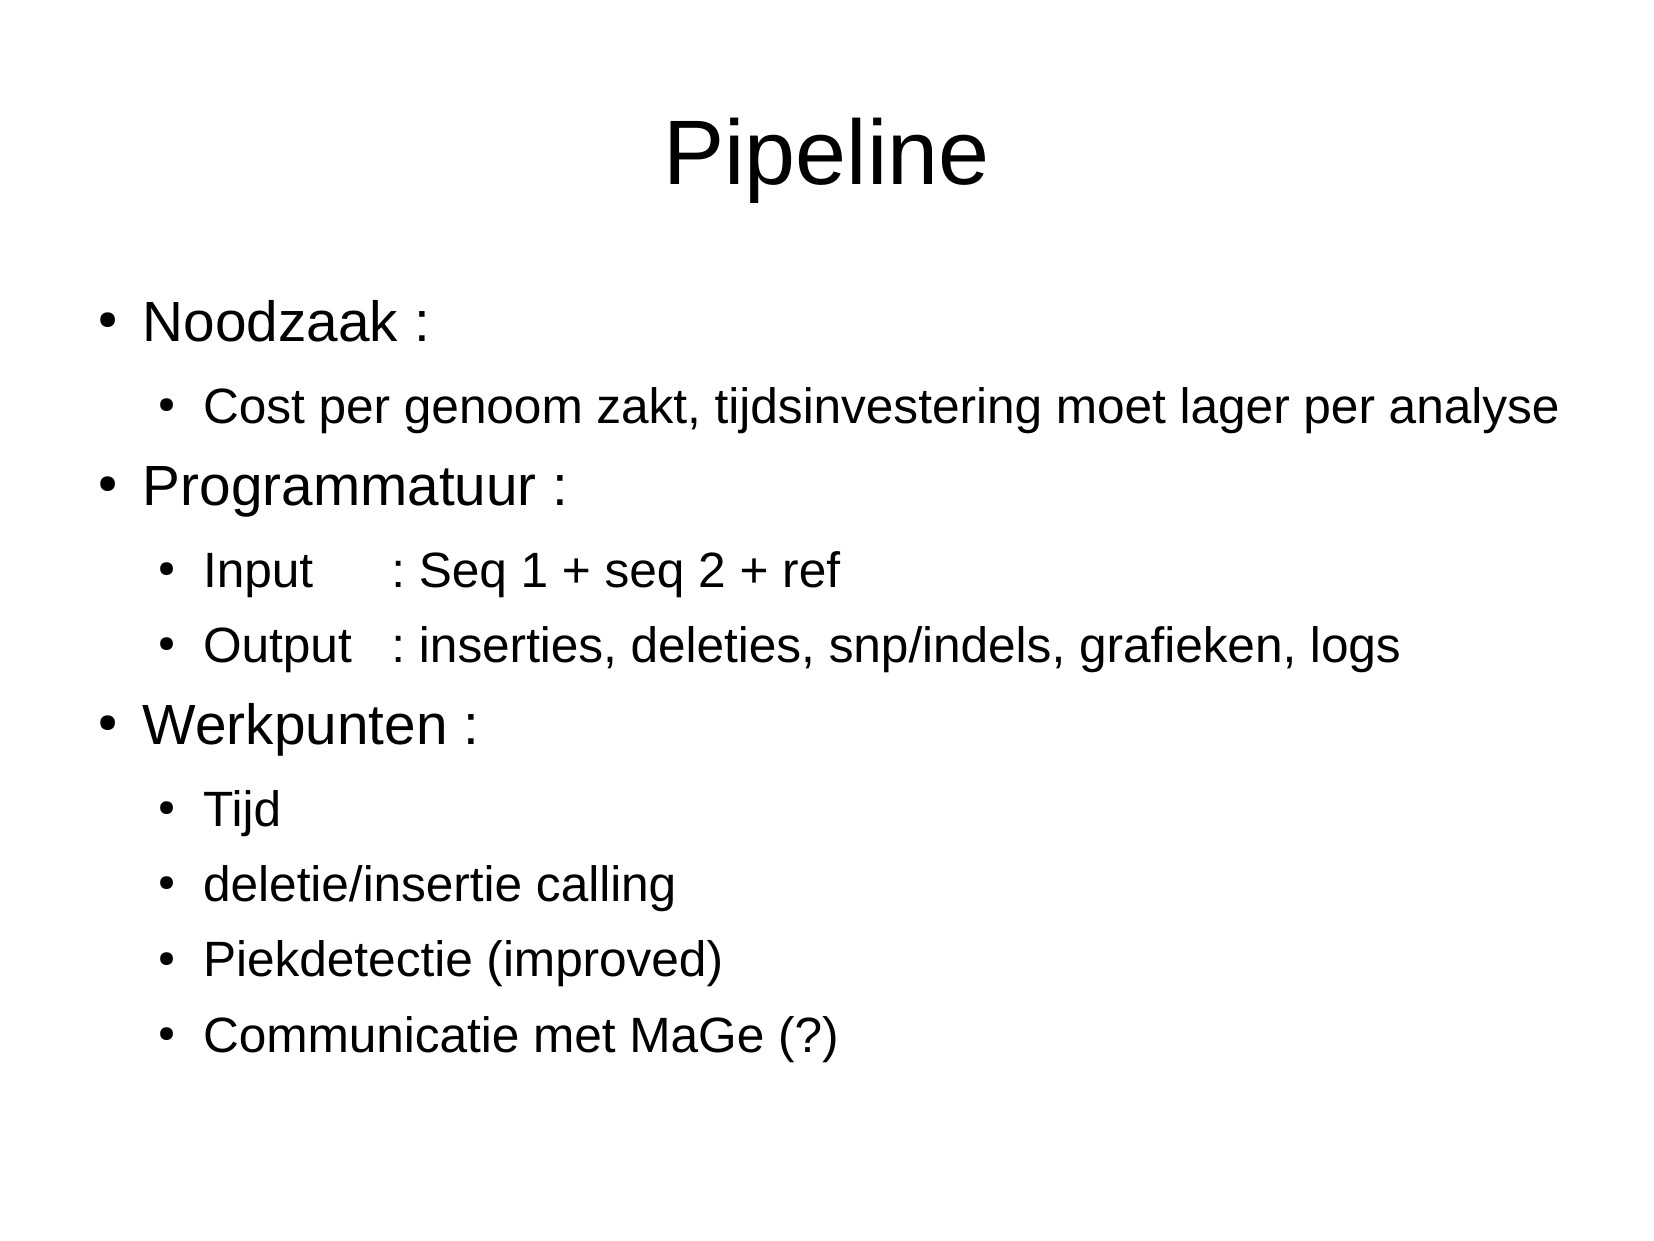

# Pipeline
Noodzaak :
Cost per genoom zakt, tijdsinvestering moet lager per analyse
Programmatuur :
Input 		: Seq 1 + seq 2 + ref
Output 	: inserties, deleties, snp/indels, grafieken, logs
Werkpunten :
Tijd
deletie/insertie calling
Piekdetectie (improved)
Communicatie met MaGe (?)